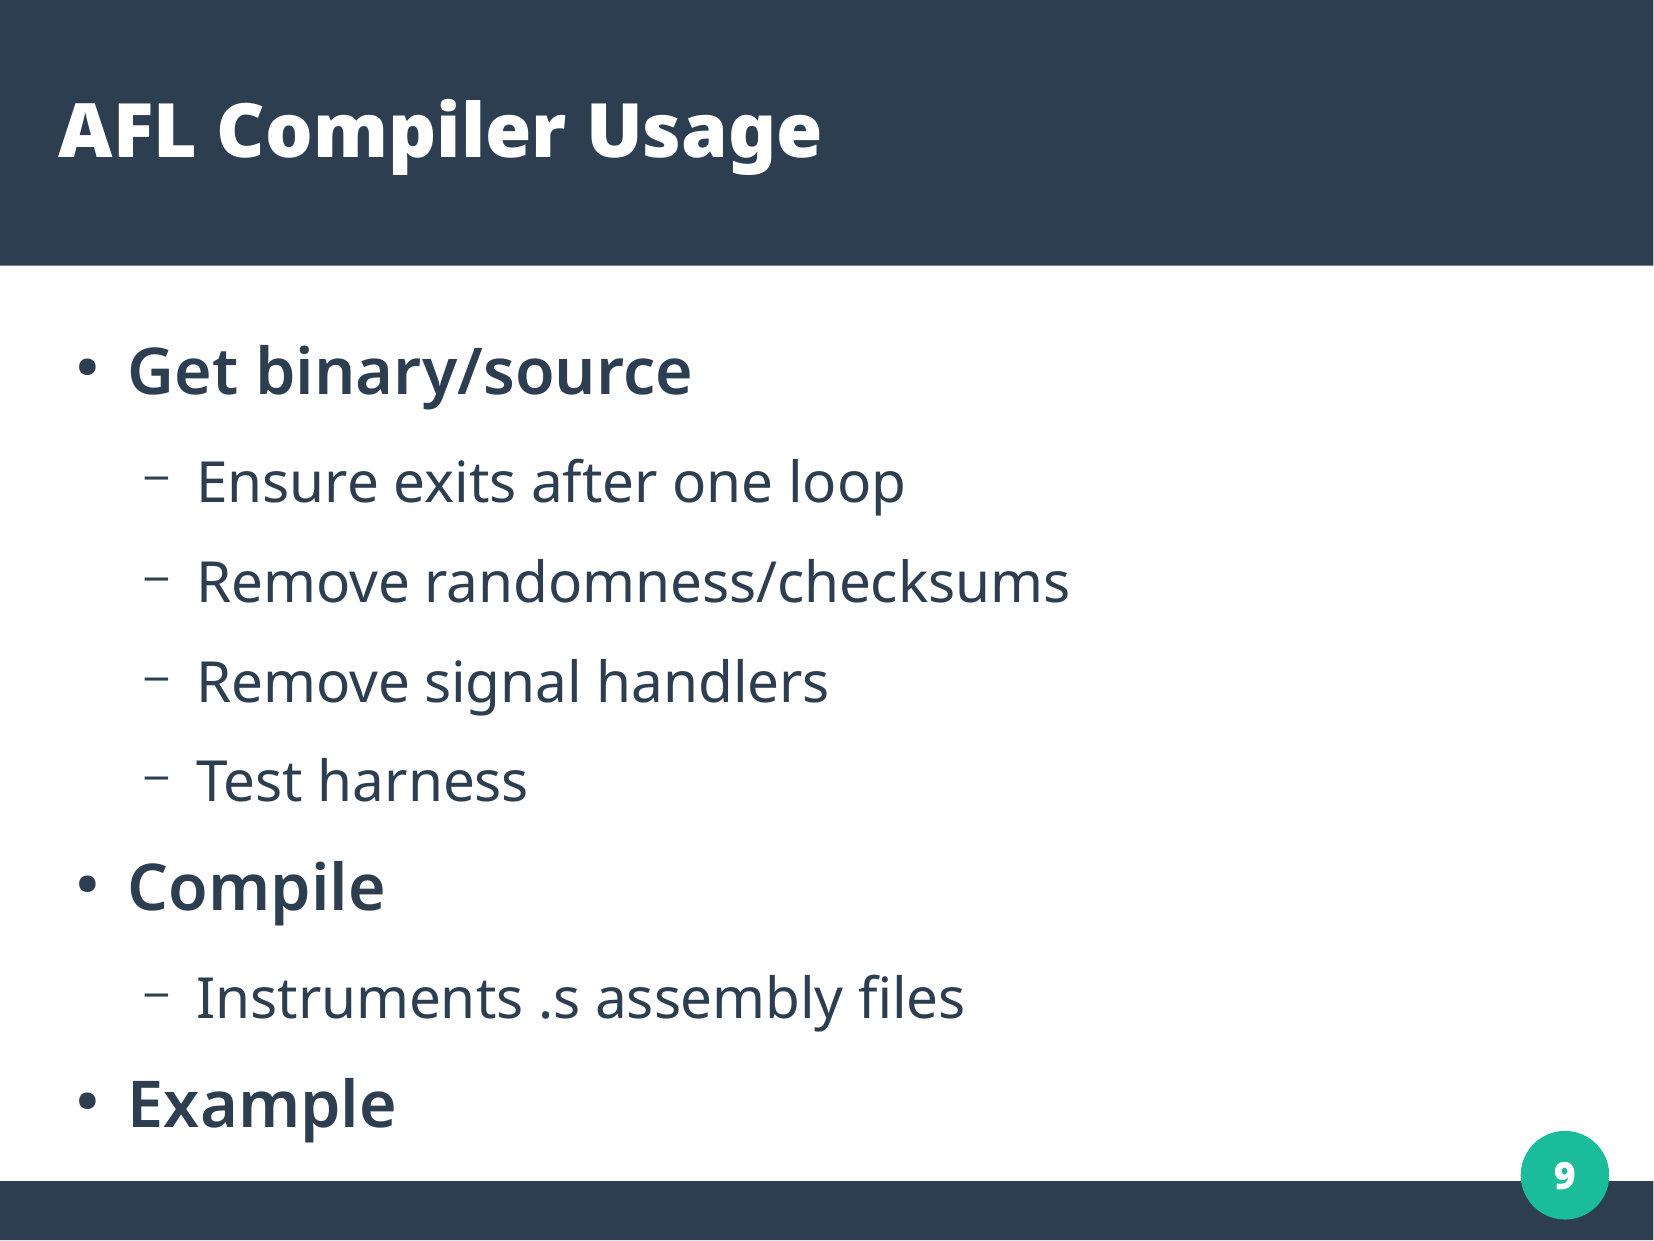

# AFL Compiler Usage
Get binary/source
Ensure exits after one loop
Remove randomness/checksums
Remove signal handlers
Test harness
Compile
Instruments .s assembly files
Example
9